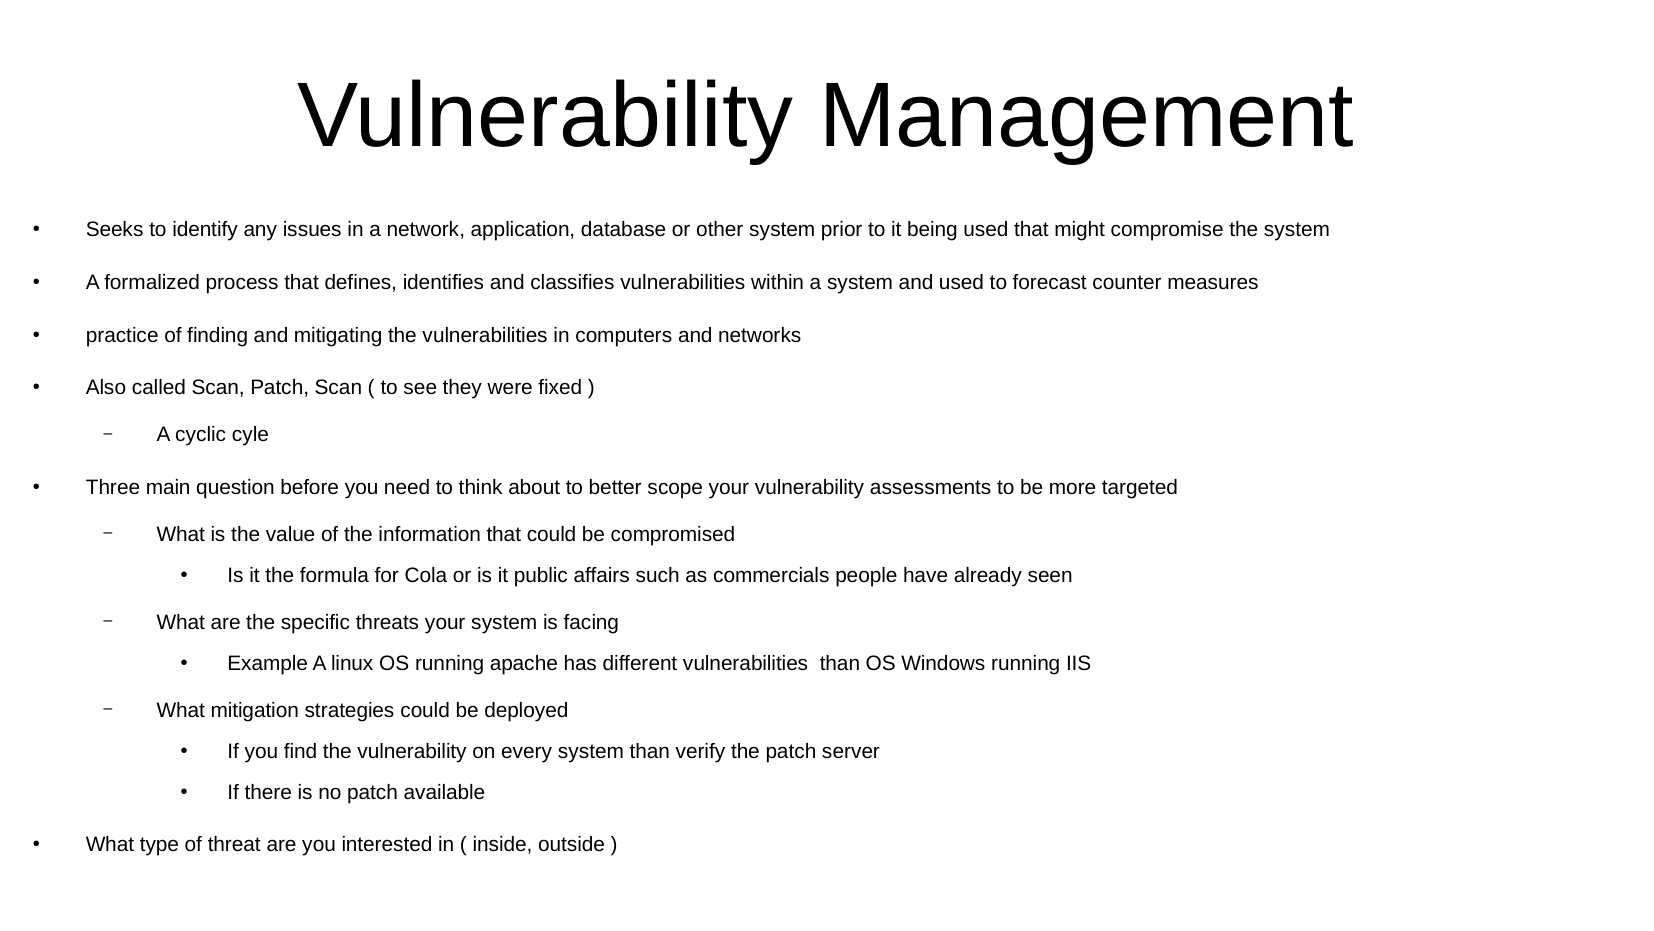

# Vulnerability Management
Seeks to identify any issues in a network, application, database or other system prior to it being used that might compromise the system
A formalized process that defines, identifies and classifies vulnerabilities within a system and used to forecast counter measures
practice of finding and mitigating the vulnerabilities in computers and networks
Also called Scan, Patch, Scan ( to see they were fixed )
A cyclic cyle
Three main question before you need to think about to better scope your vulnerability assessments to be more targeted
What is the value of the information that could be compromised
Is it the formula for Cola or is it public affairs such as commercials people have already seen
What are the specific threats your system is facing
Example A linux OS running apache has different vulnerabilities than OS Windows running IIS
What mitigation strategies could be deployed
If you find the vulnerability on every system than verify the patch server
If there is no patch available
What type of threat are you interested in ( inside, outside )